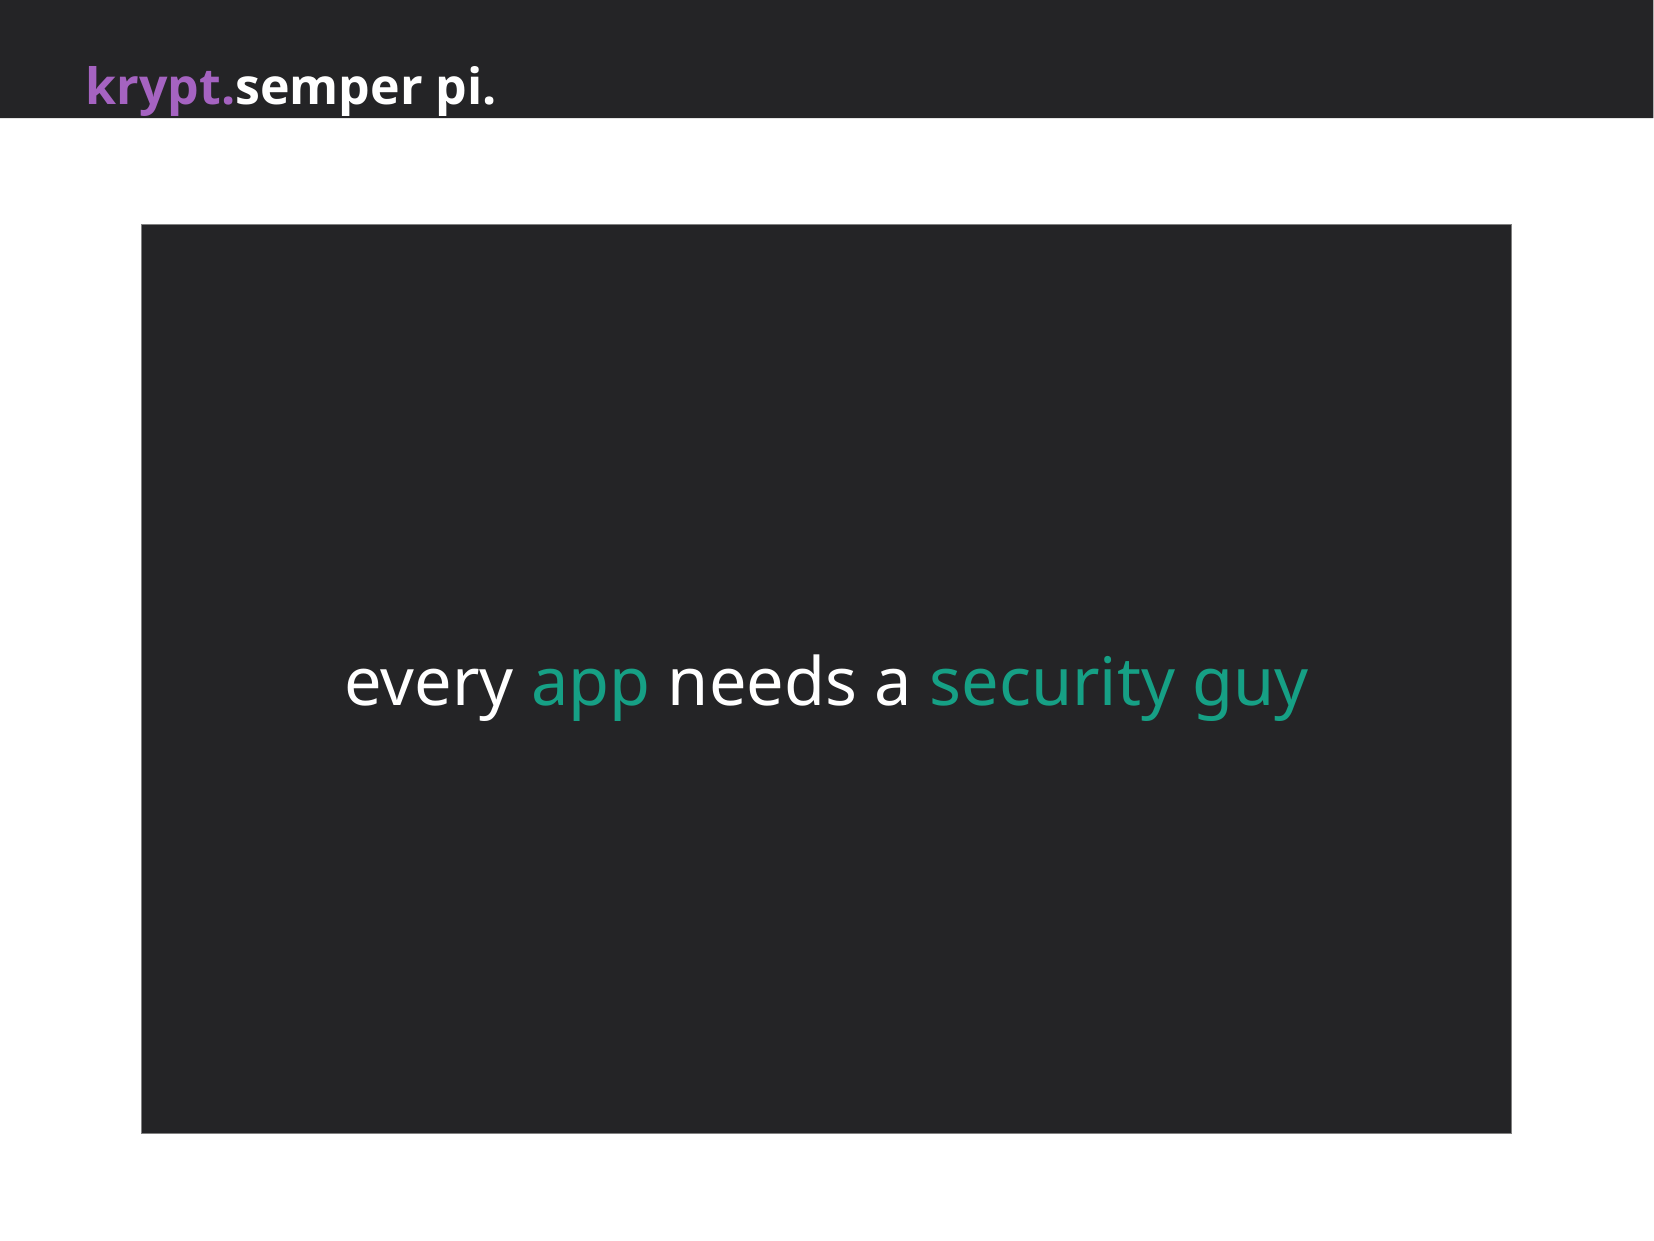

krypt.semper pi.
every app needs a security guy